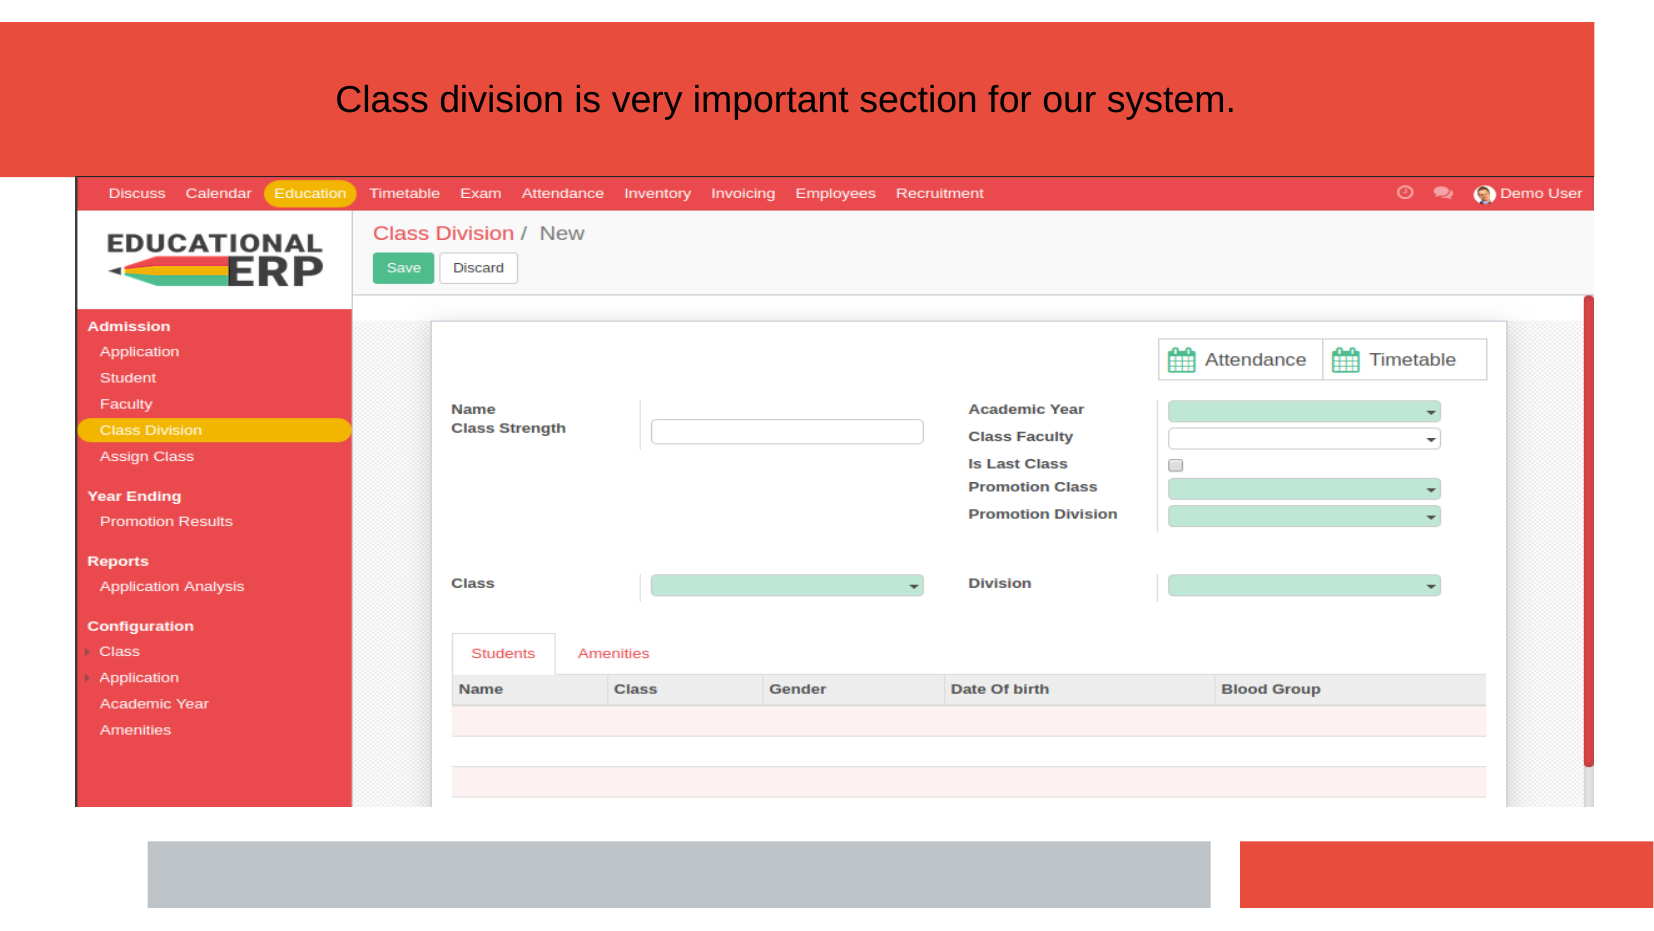

Class division is very important section for our system.